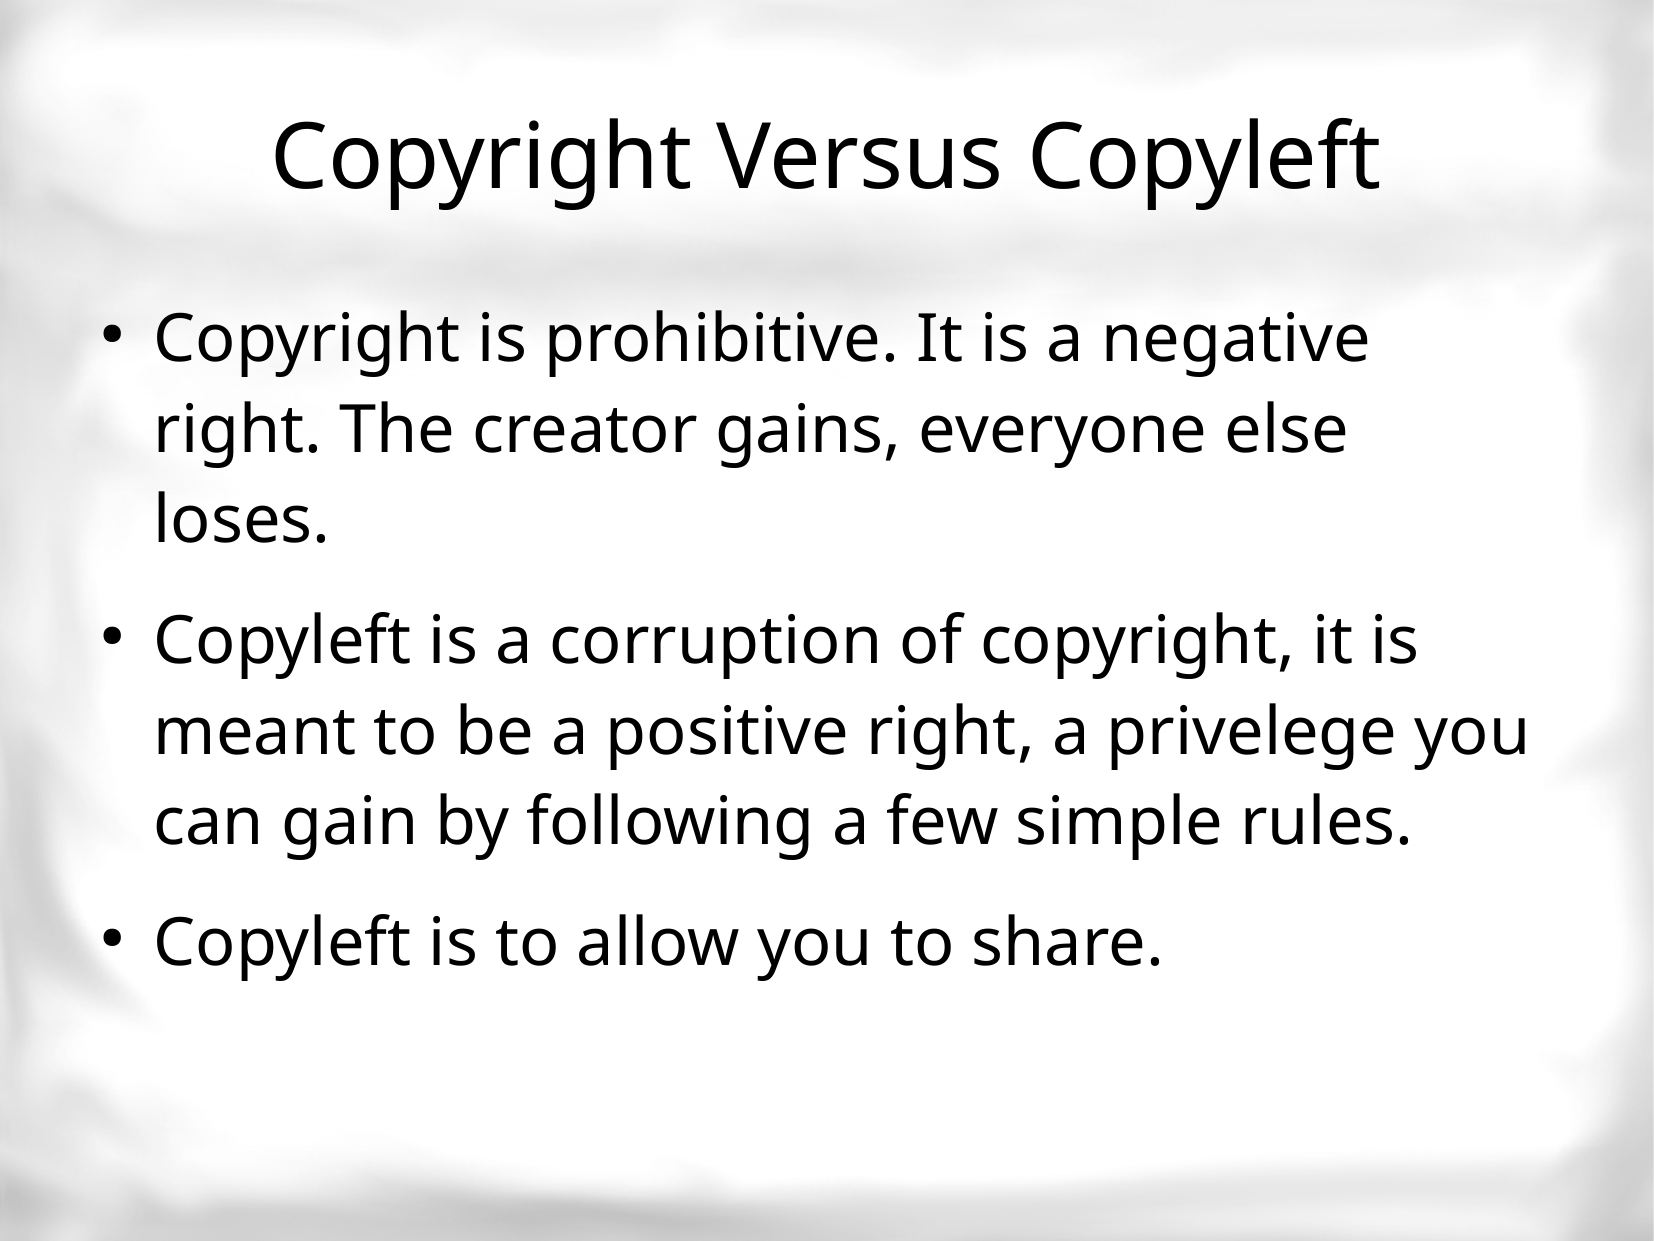

# Copyright Versus Copyleft
Copyright is prohibitive. It is a negative right. The creator gains, everyone else loses.
Copyleft is a corruption of copyright, it is meant to be a positive right, a privelege you can gain by following a few simple rules.
Copyleft is to allow you to share.